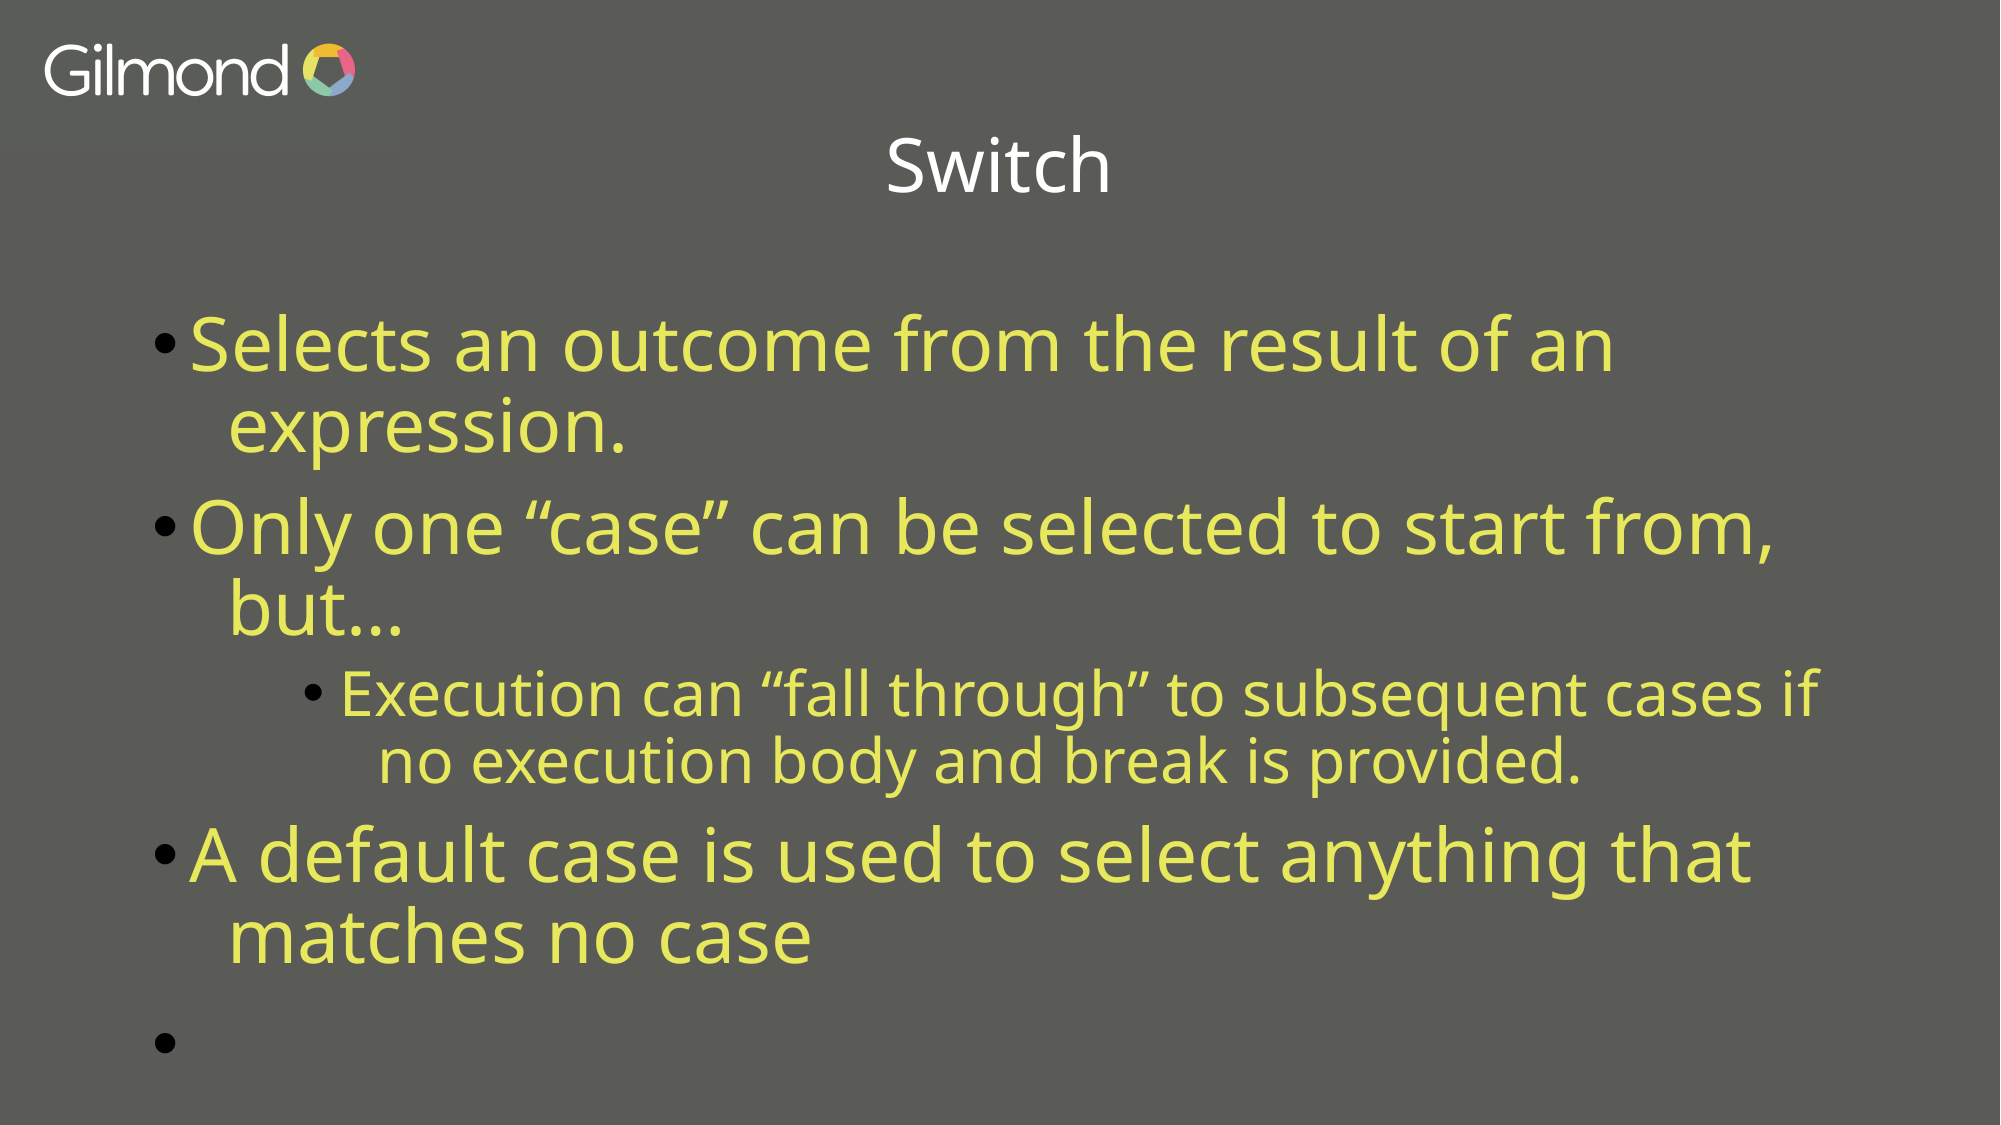

# Switch
Selects an outcome from the result of an expression.
Only one “case” can be selected to start from, but…
Execution can “fall through” to subsequent cases if no execution body and break is provided.
A default case is used to select anything that matches no case